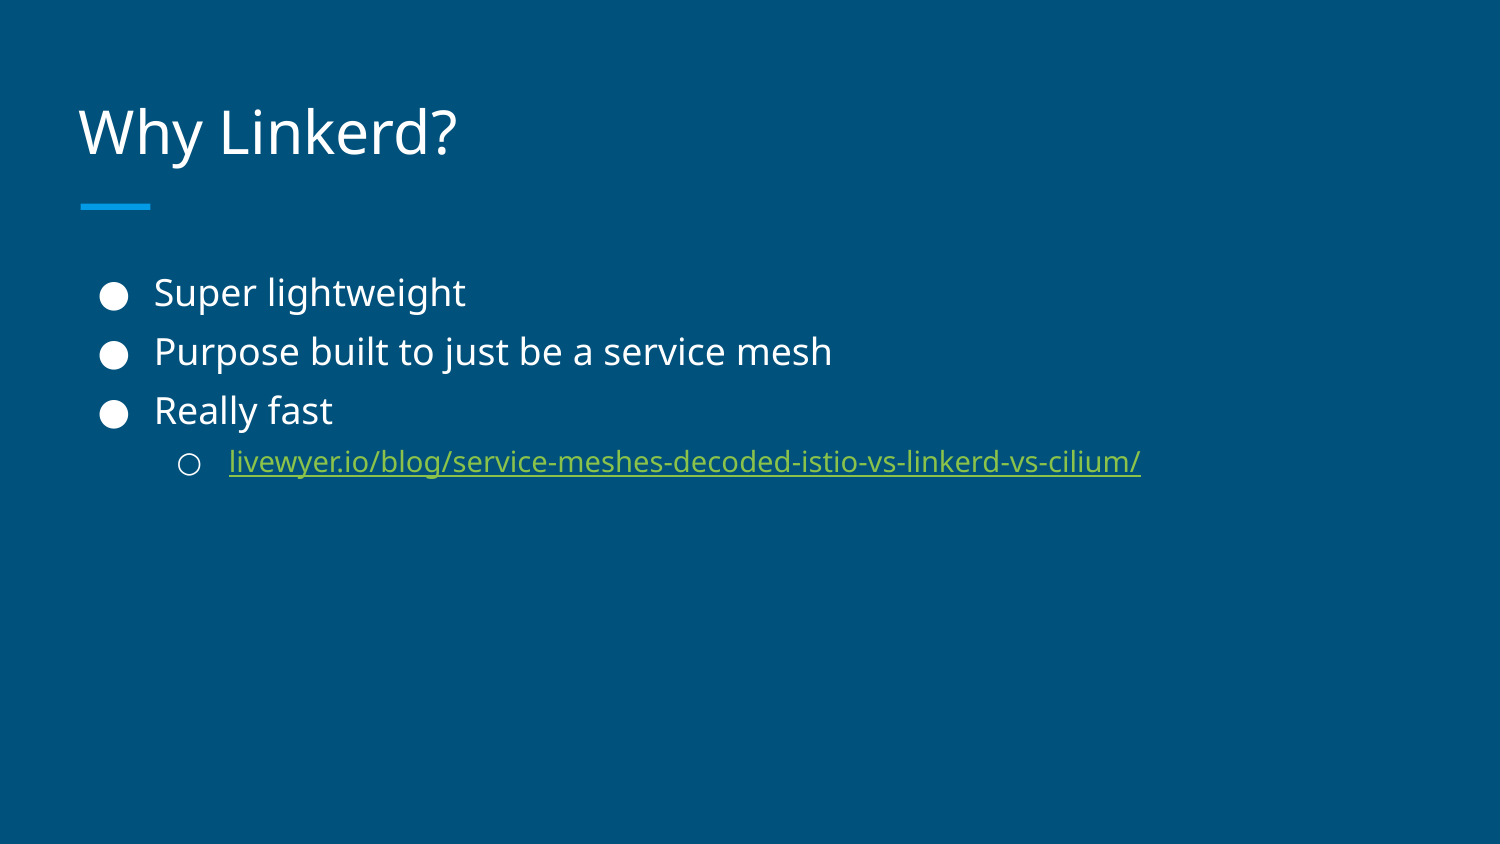

# Why Linkerd?
Super lightweight
Purpose built to just be a service mesh
Really fast
livewyer.io/blog/service-meshes-decoded-istio-vs-linkerd-vs-cilium/